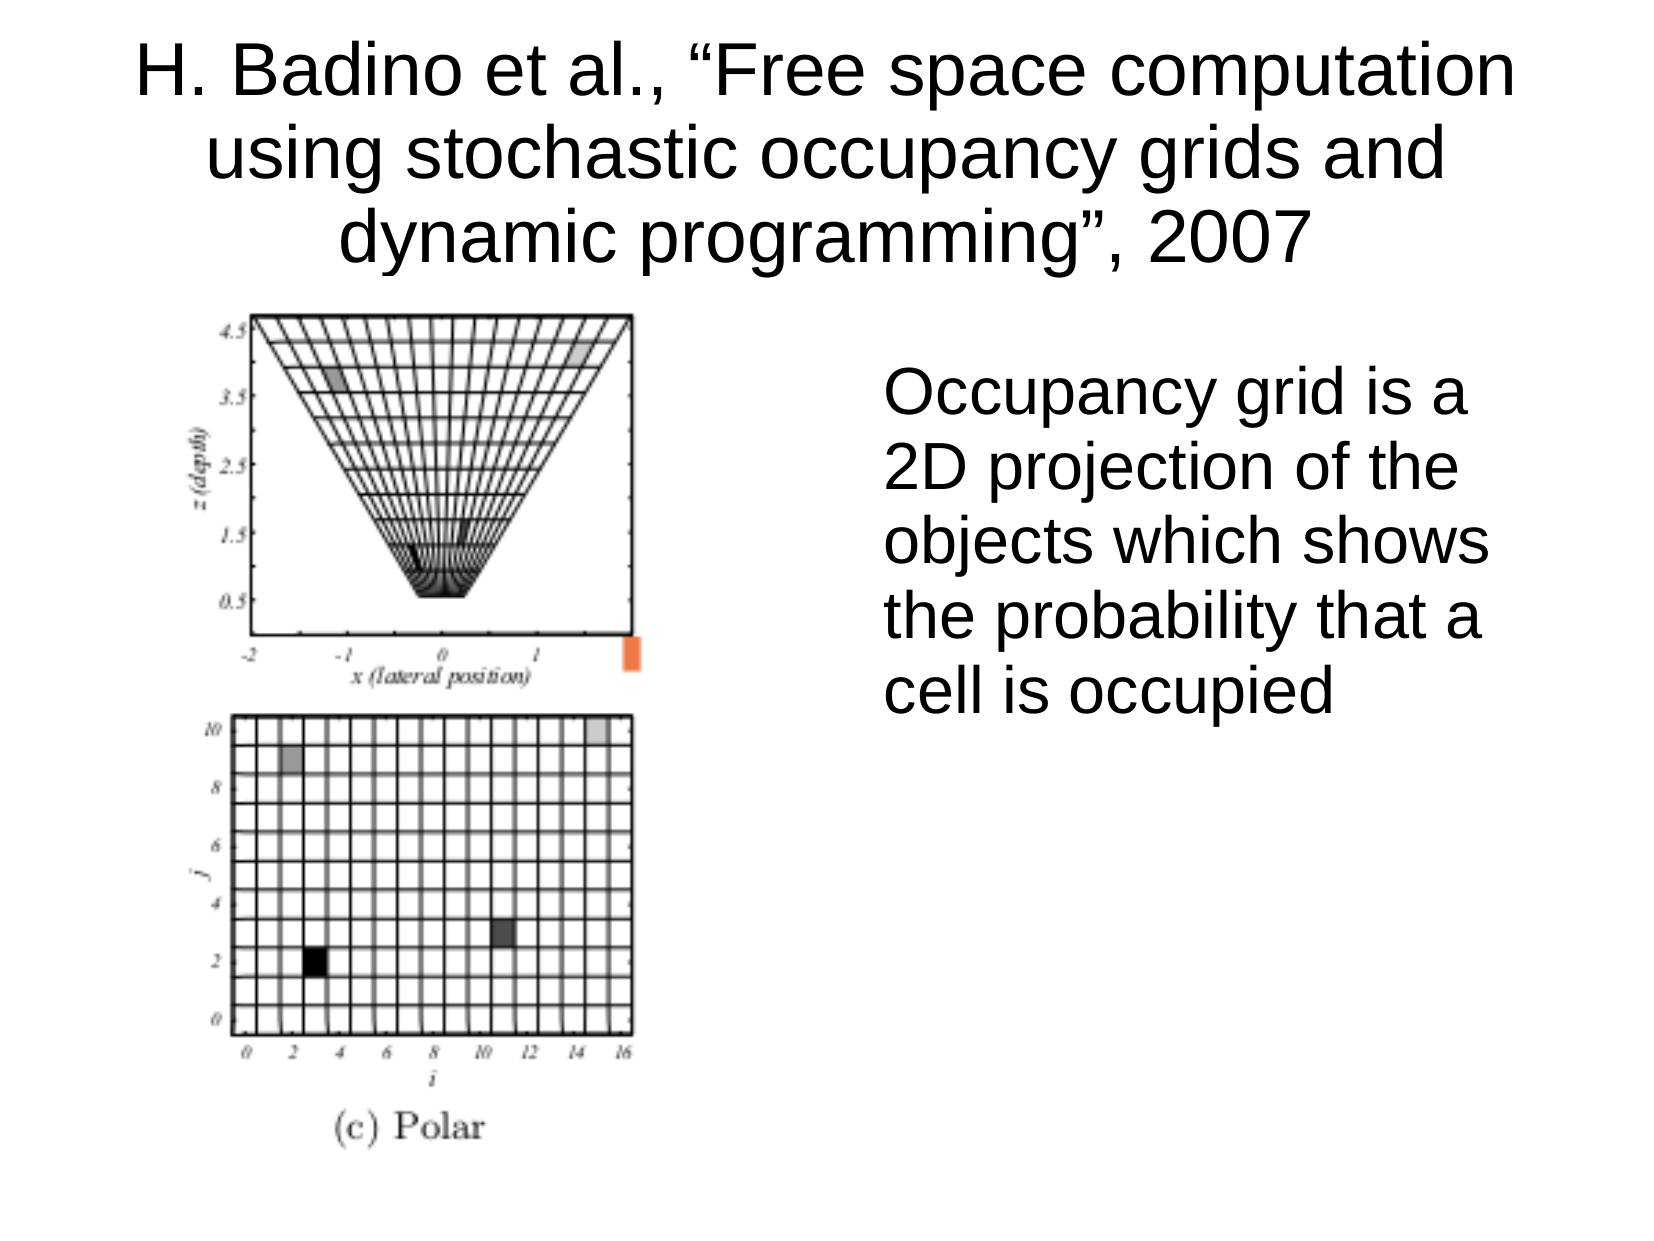

# H. Badino et al., “Free space computation using stochastic occupancy grids and dynamic programming”, 2007
Occupancy grid is a 2D projection of the objects which shows the probability that a cell is occupied